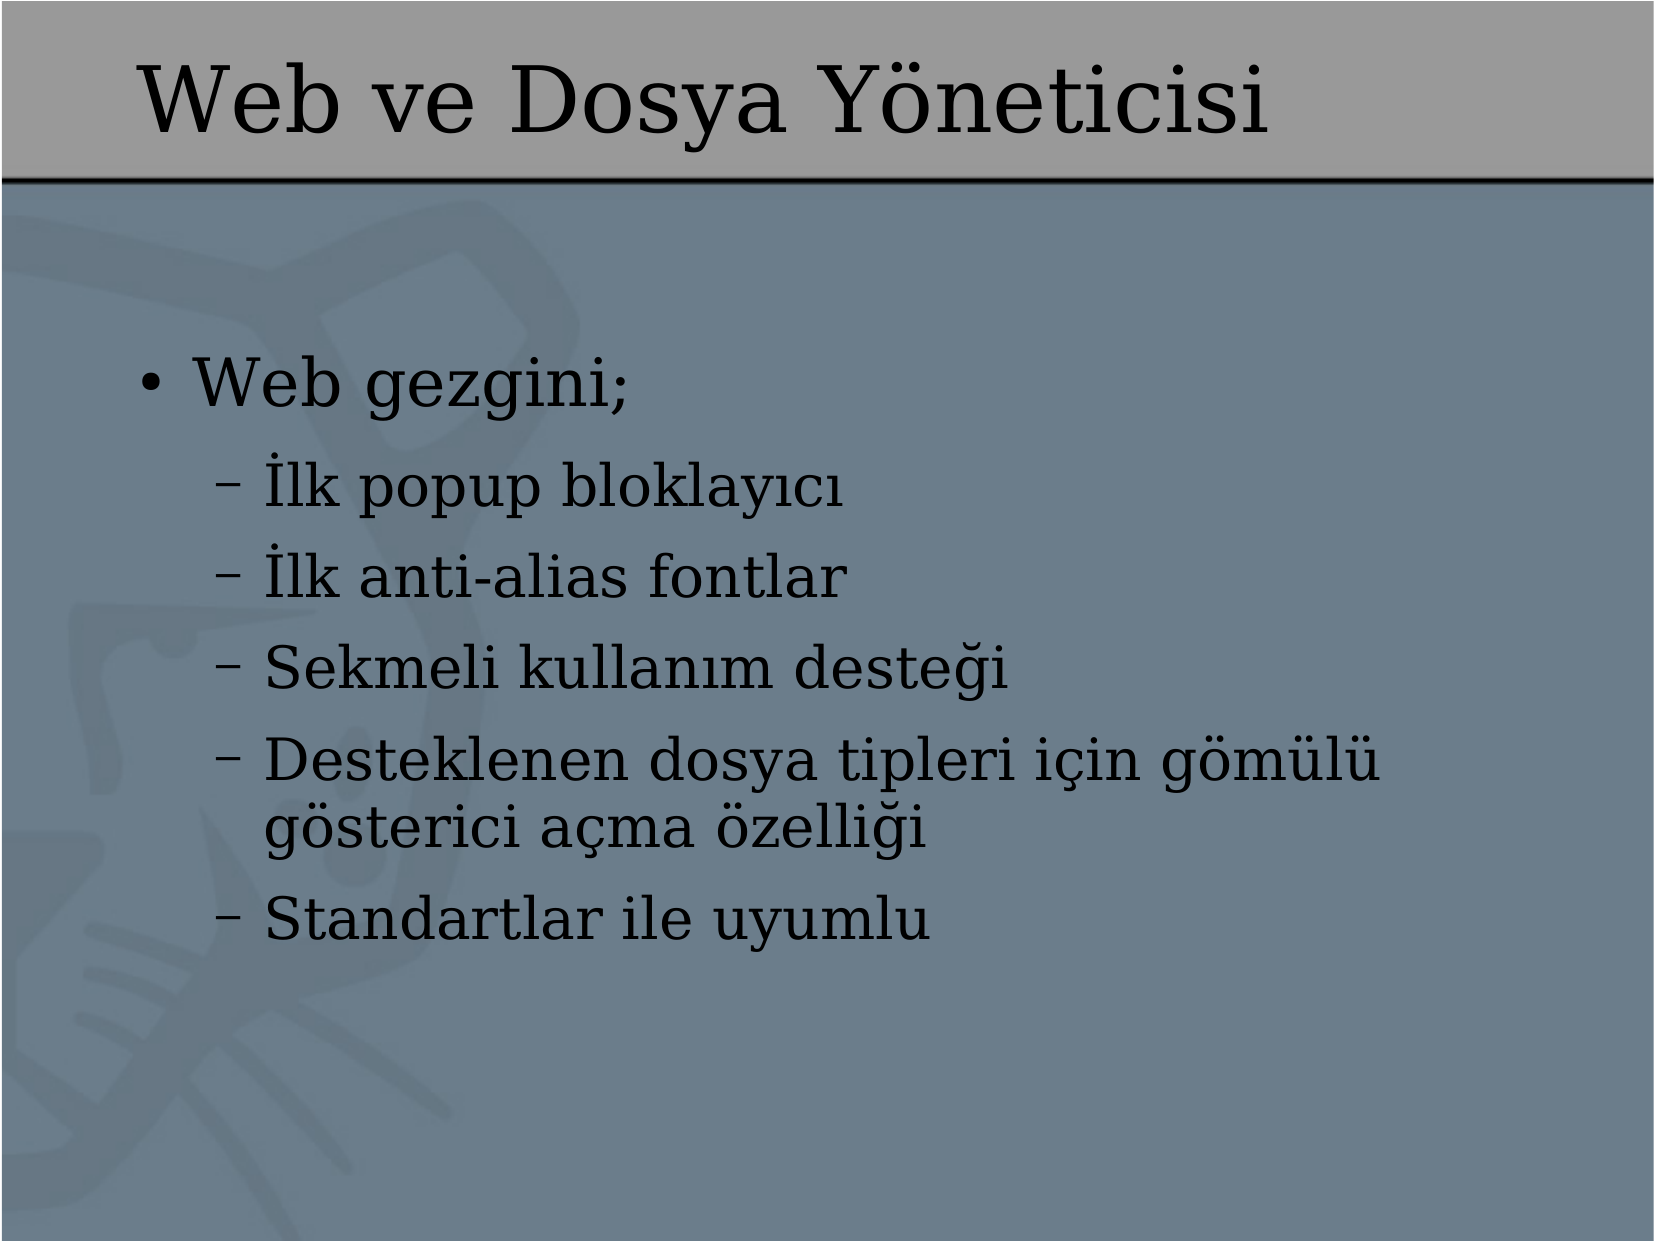

# Web ve Dosya Yöneticisi
Web gezgini;
İlk popup bloklayıcı
İlk anti-alias fontlar
Sekmeli kullanım desteği
Desteklenen dosya tipleri için gömülü gösterici açma özelliği
Standartlar ile uyumlu